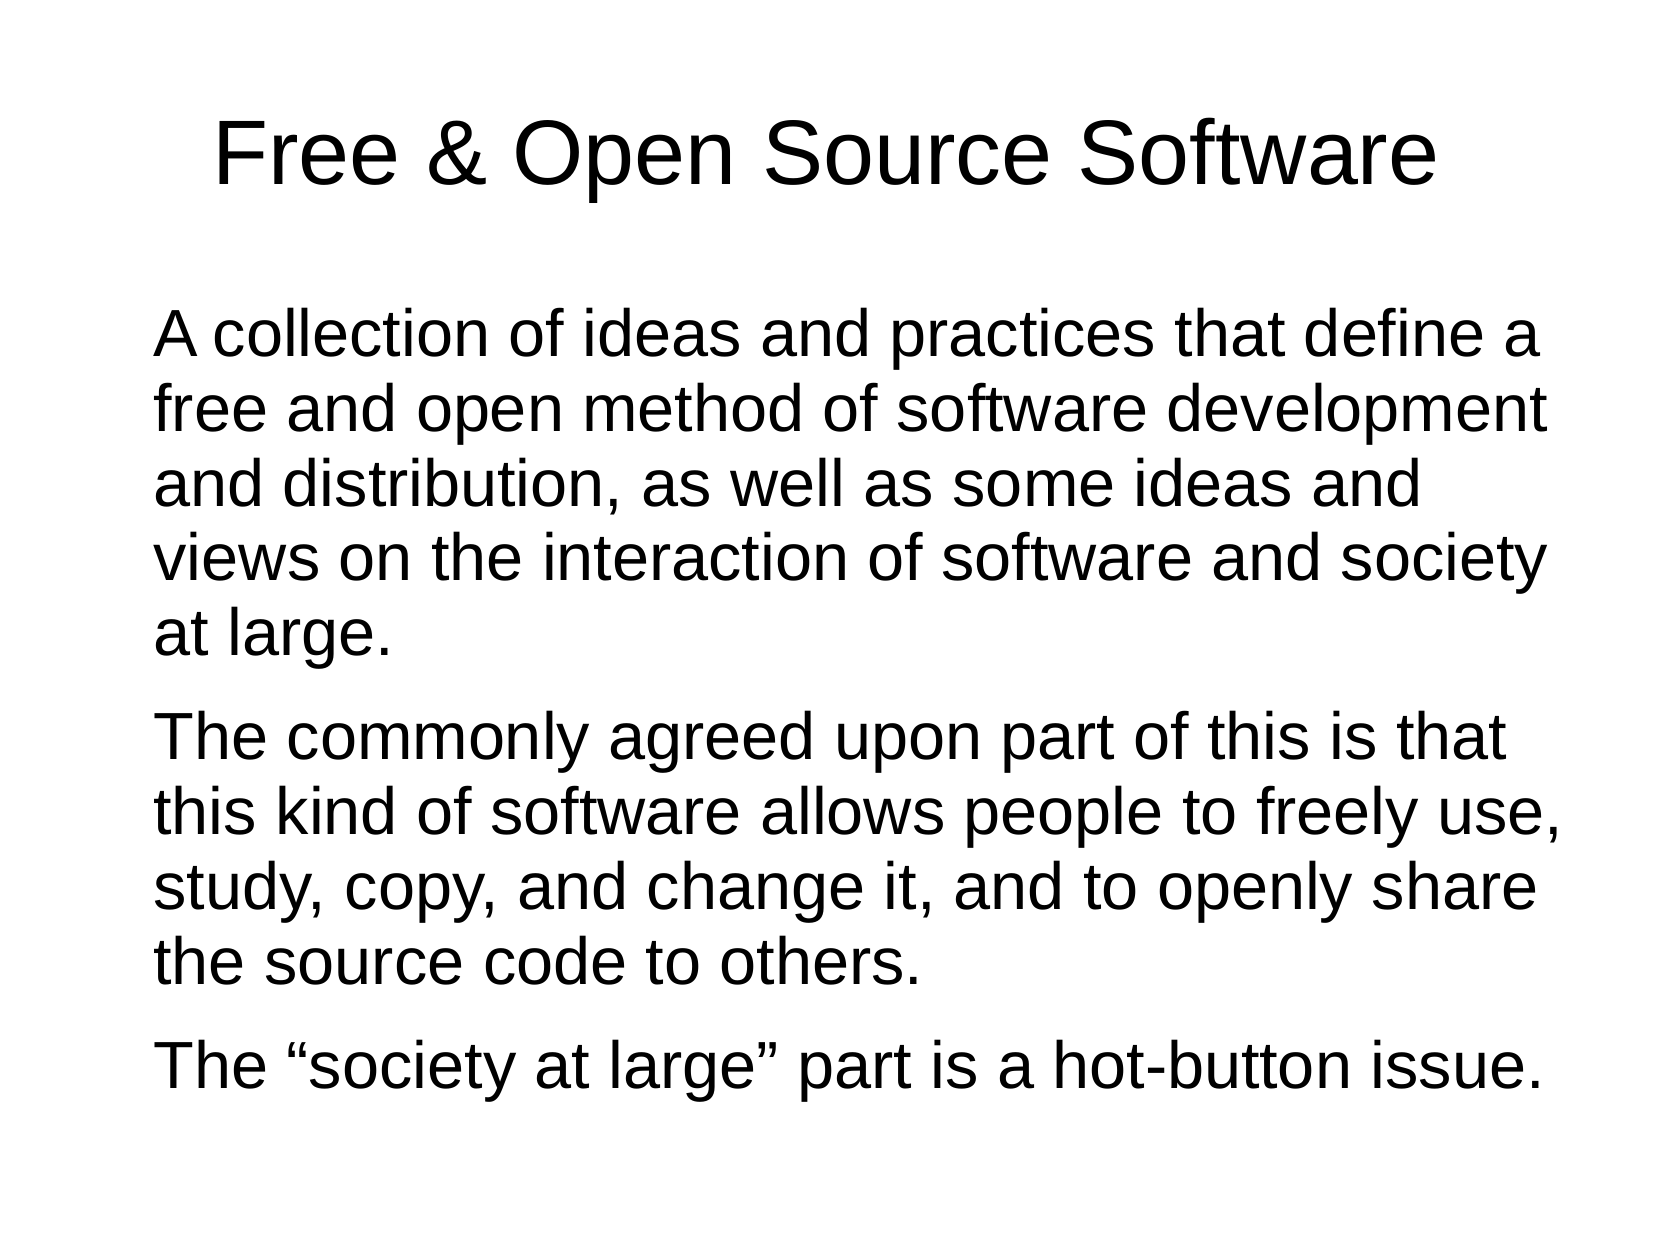

# Free & Open Source Software
A collection of ideas and practices that define a free and open method of software development and distribution, as well as some ideas and views on the interaction of software and society at large.
The commonly agreed upon part of this is that this kind of software allows people to freely use, study, copy, and change it, and to openly share the source code to others.
The “society at large” part is a hot-button issue.